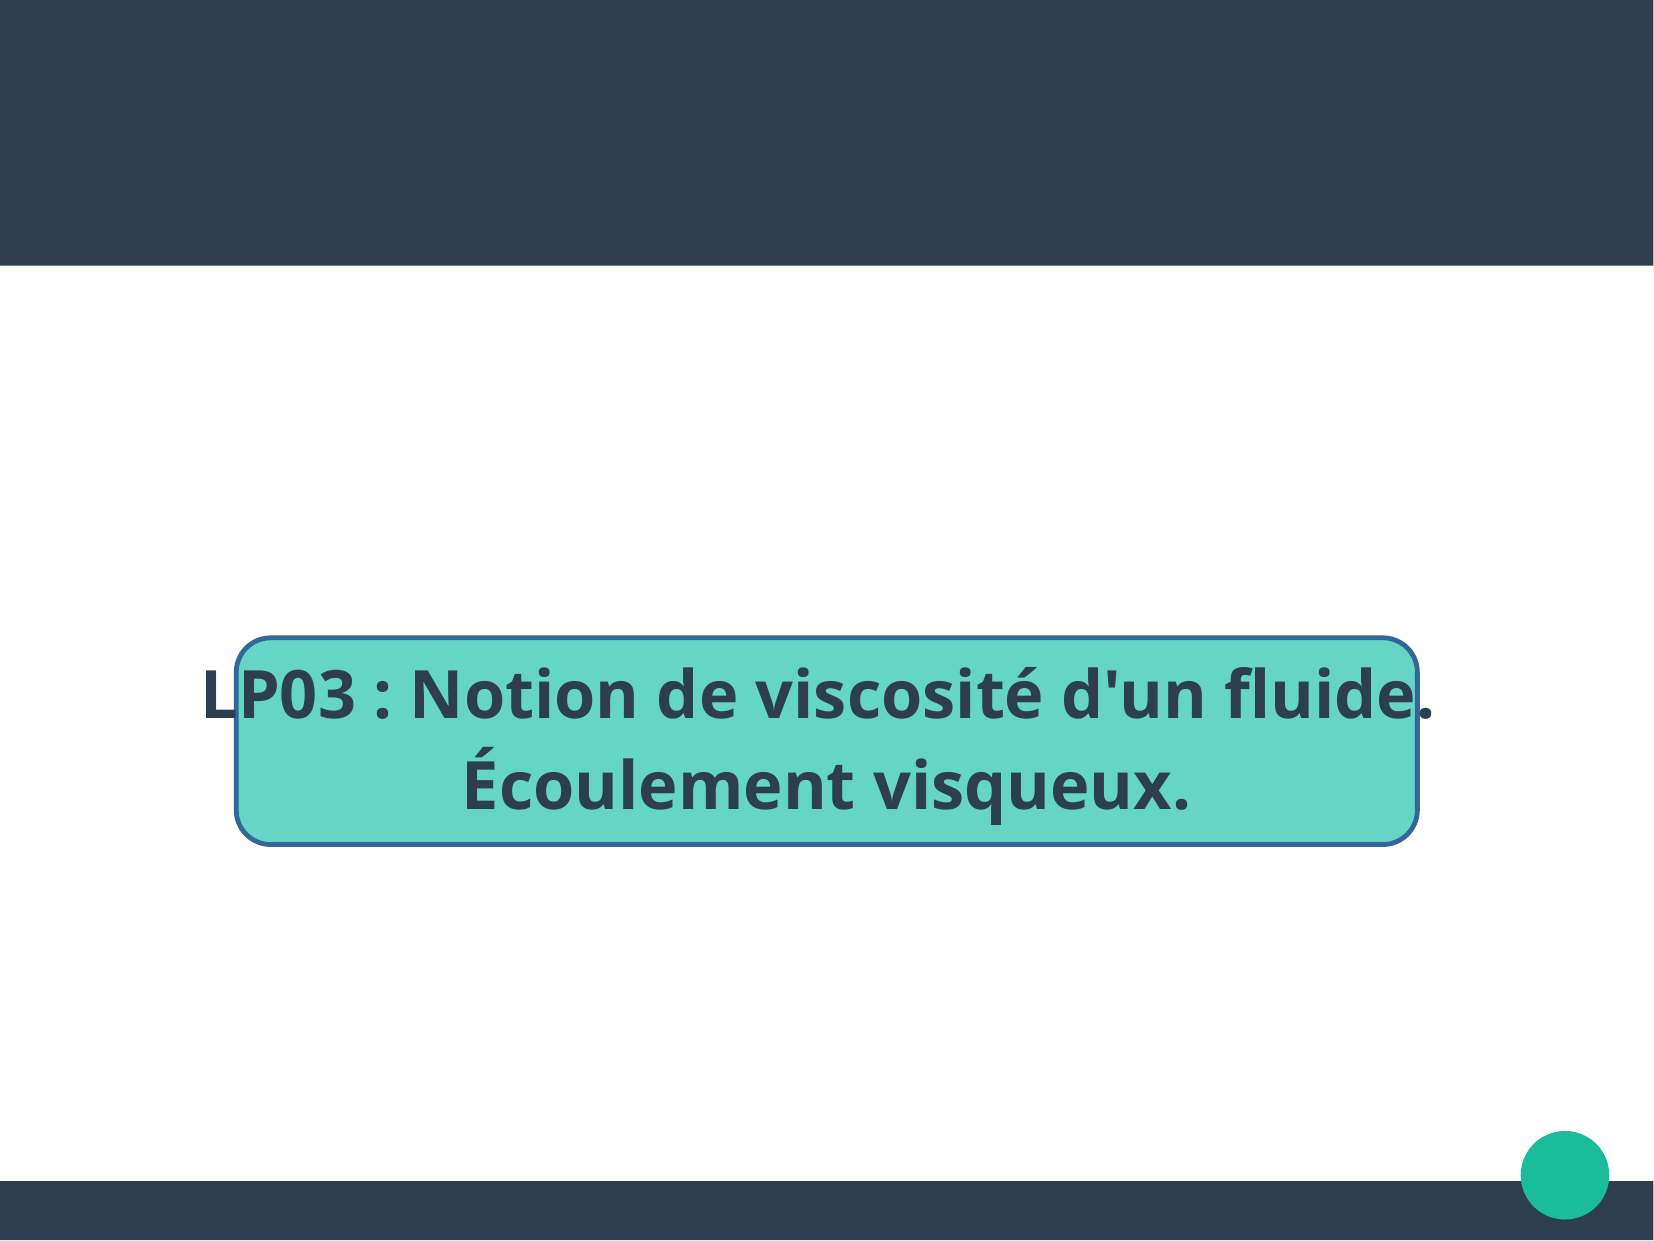

#
LP03 : Notion de viscosité d'un fluide.
Écoulement visqueux.